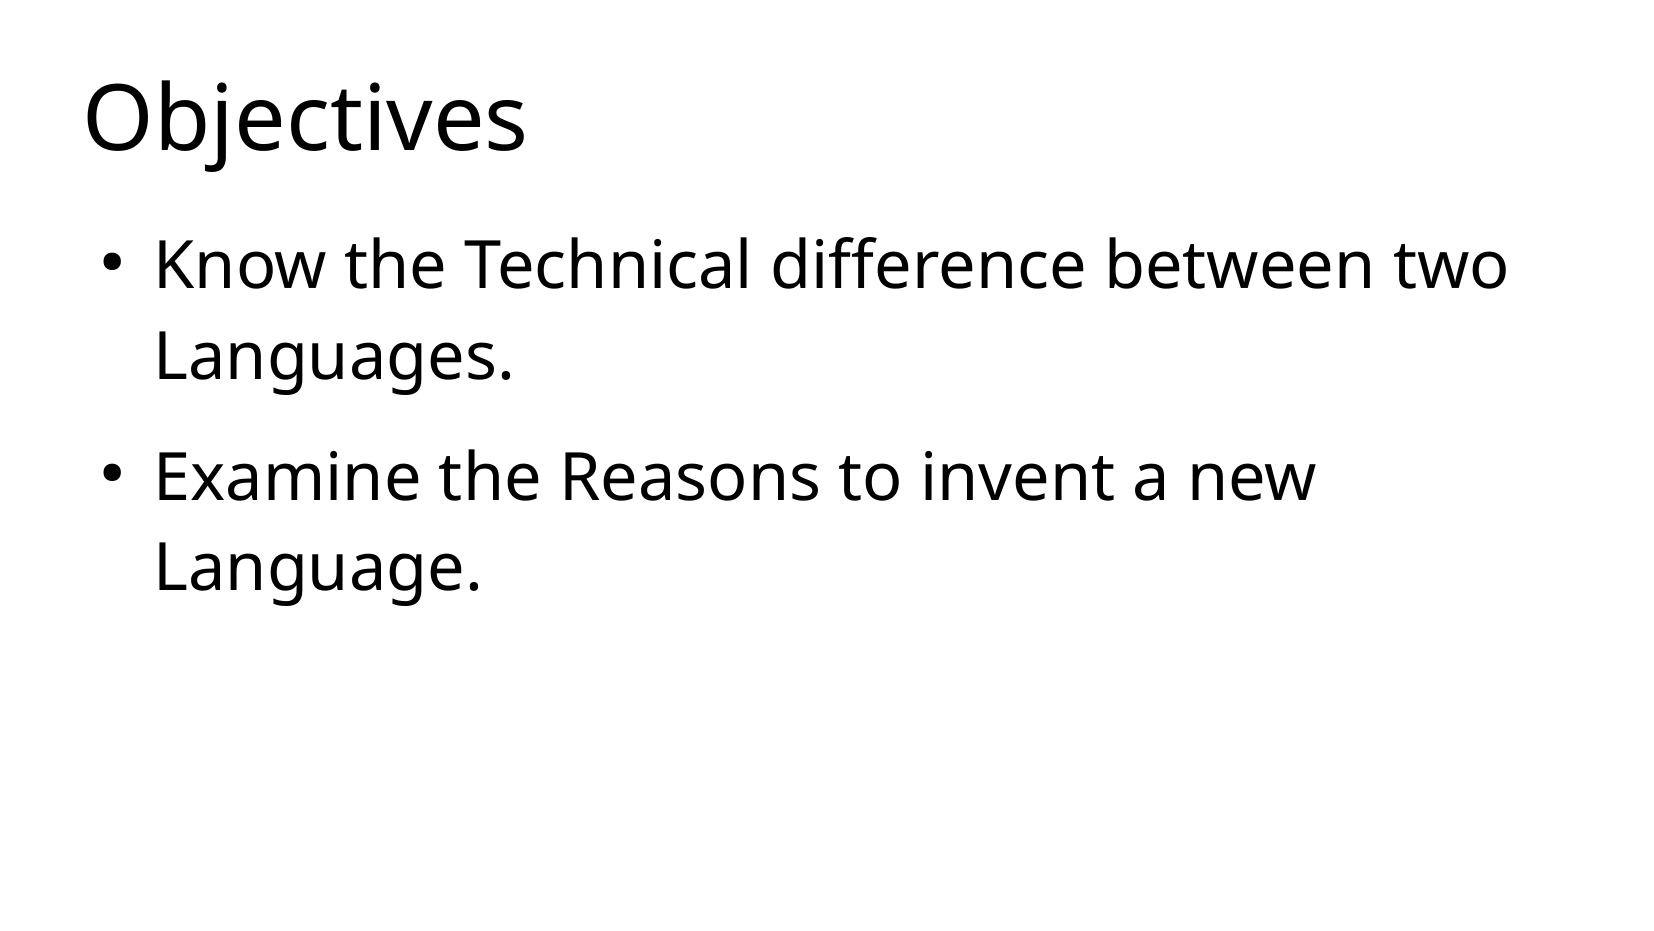

# Objectives
Know the Technical difference between two Languages.
Examine the Reasons to invent a new Language.